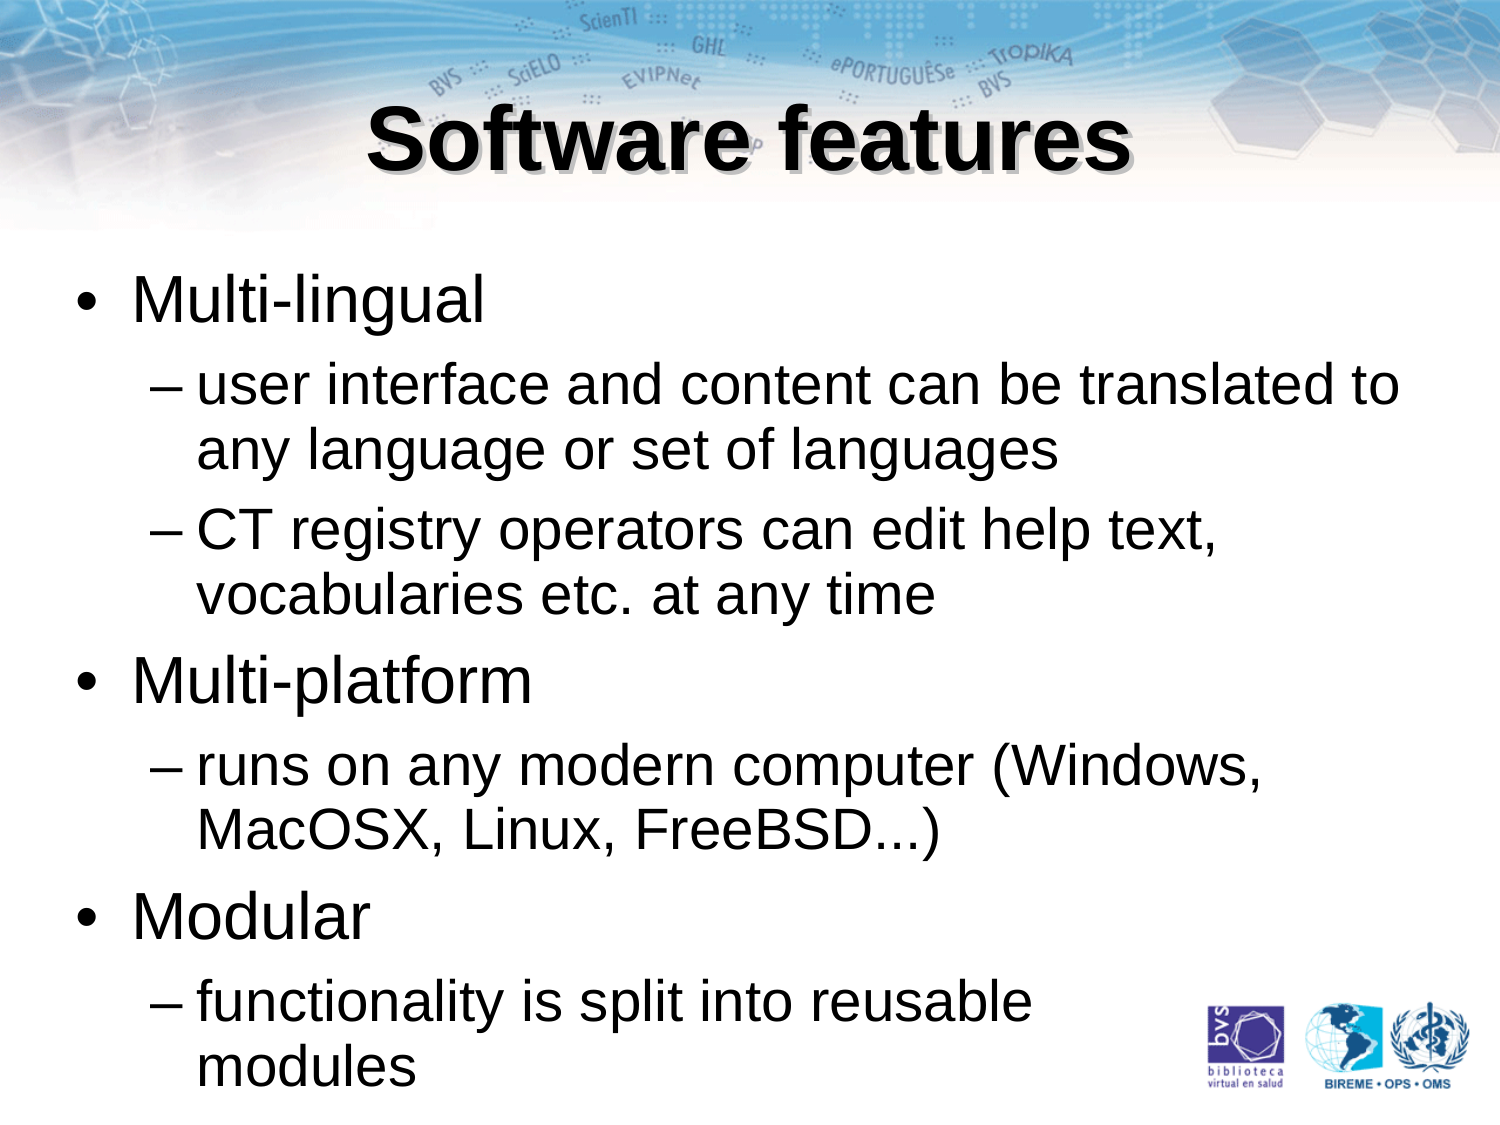

# Software features
Multi-lingual
user interface and content can be translated to any language or set of languages
CT registry operators can edit help text, vocabularies etc. at any time
Multi-platform
runs on any modern computer (Windows, MacOSX, Linux, FreeBSD...)
Modular
functionality is split into reusable
modules